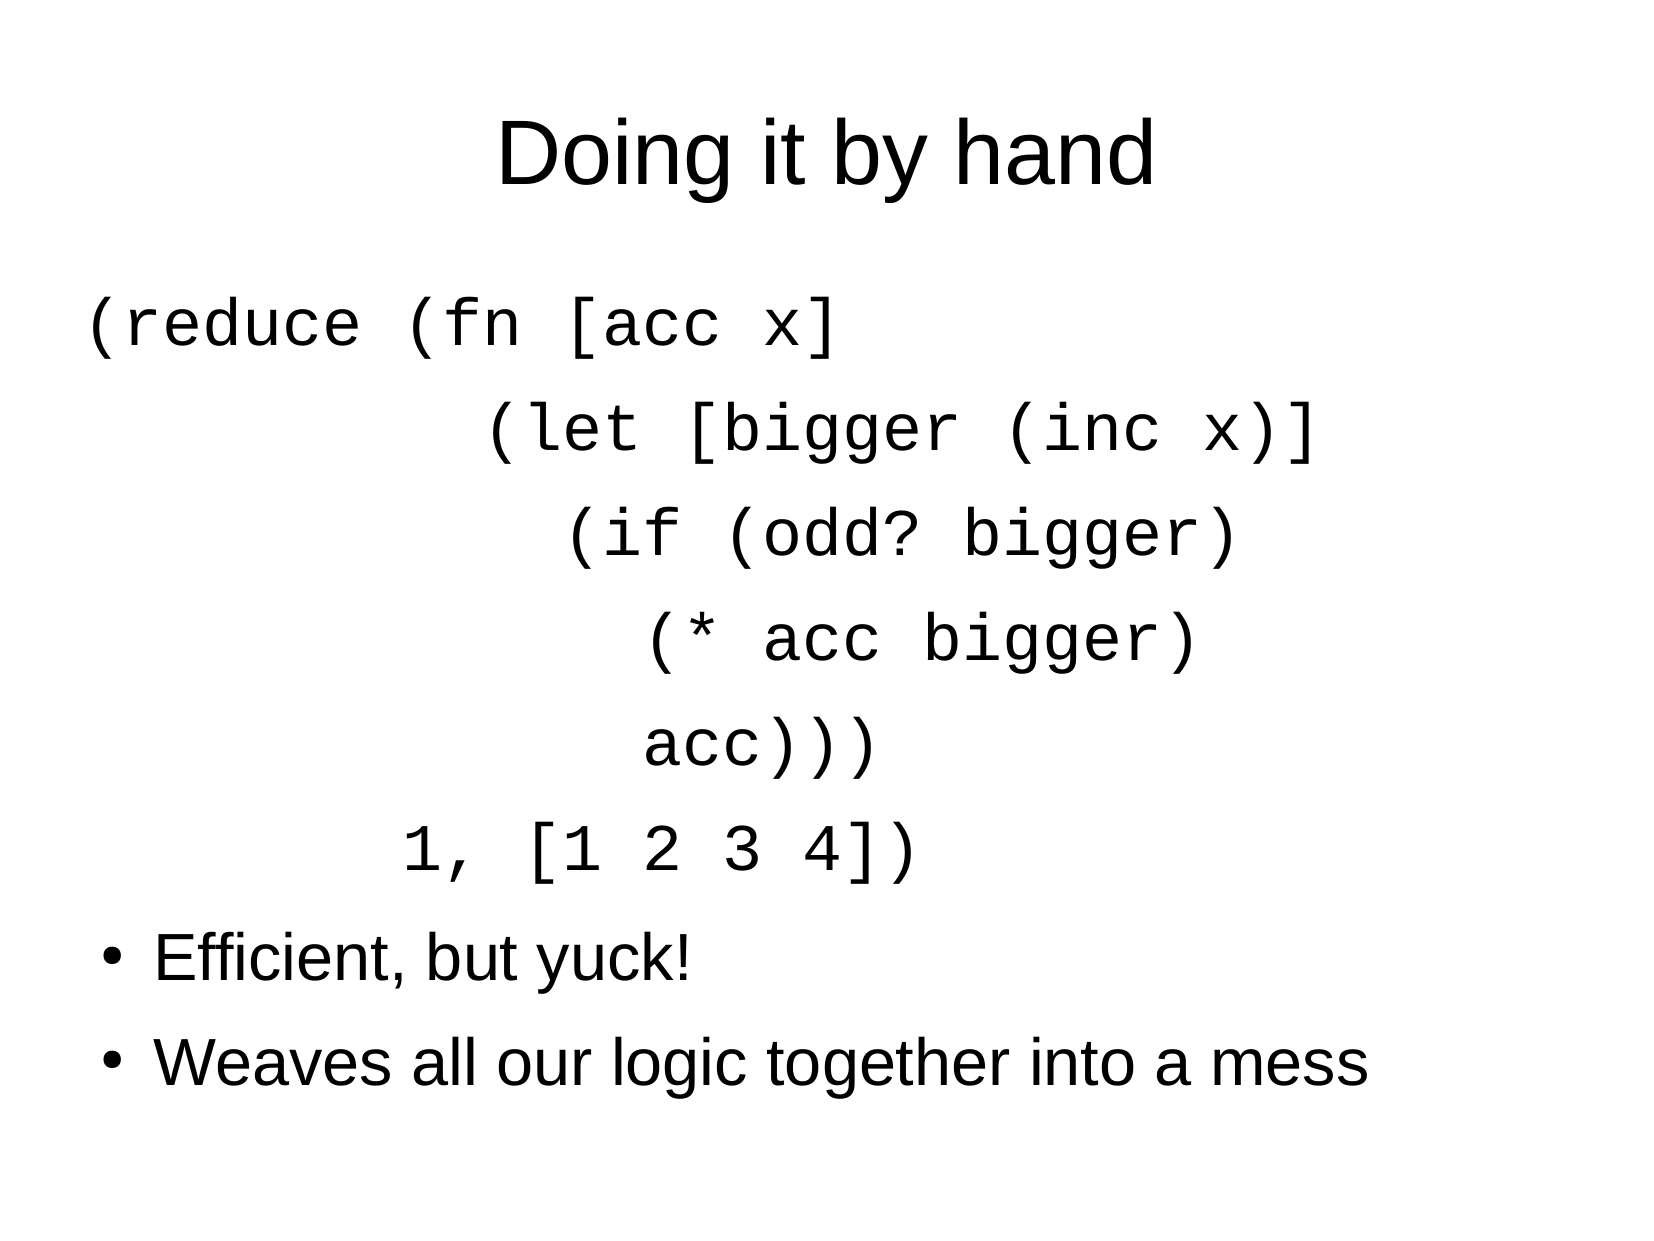

# Doing it by hand
(reduce (fn [acc x]
 (let [bigger (inc x)]
 (if (odd? bigger)
 (* acc bigger)
 acc)))
 1, [1 2 3 4])
Efficient, but yuck!
Weaves all our logic together into a mess